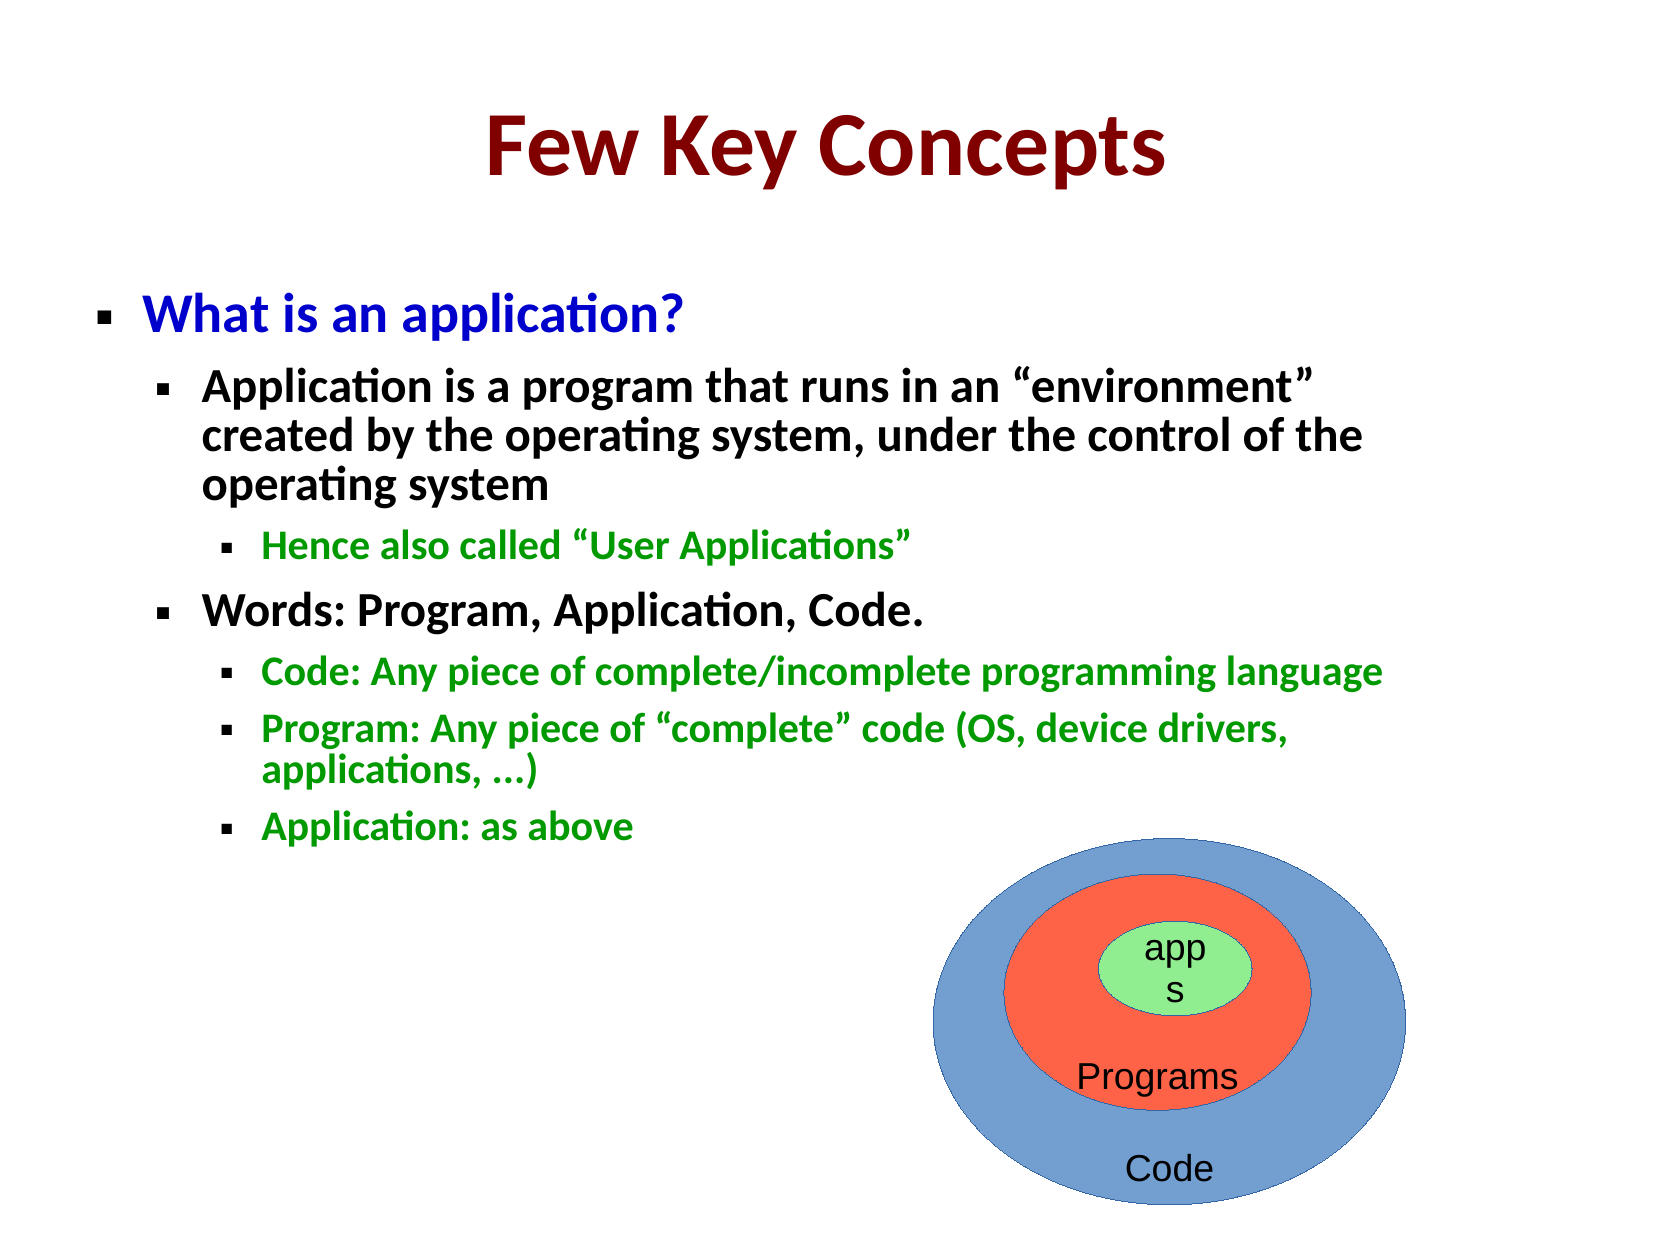

# Few Key Concepts
What is an application?
Application is a program that runs in an “environment” created by the operating system, under the control of the operating system
Hence also called “User Applications”
Words: Program, Application, Code.
Code: Any piece of complete/incomplete programming language
Program: Any piece of “complete” code (OS, device drivers, applications, ...)
Application: as above
Code
Programs
apps